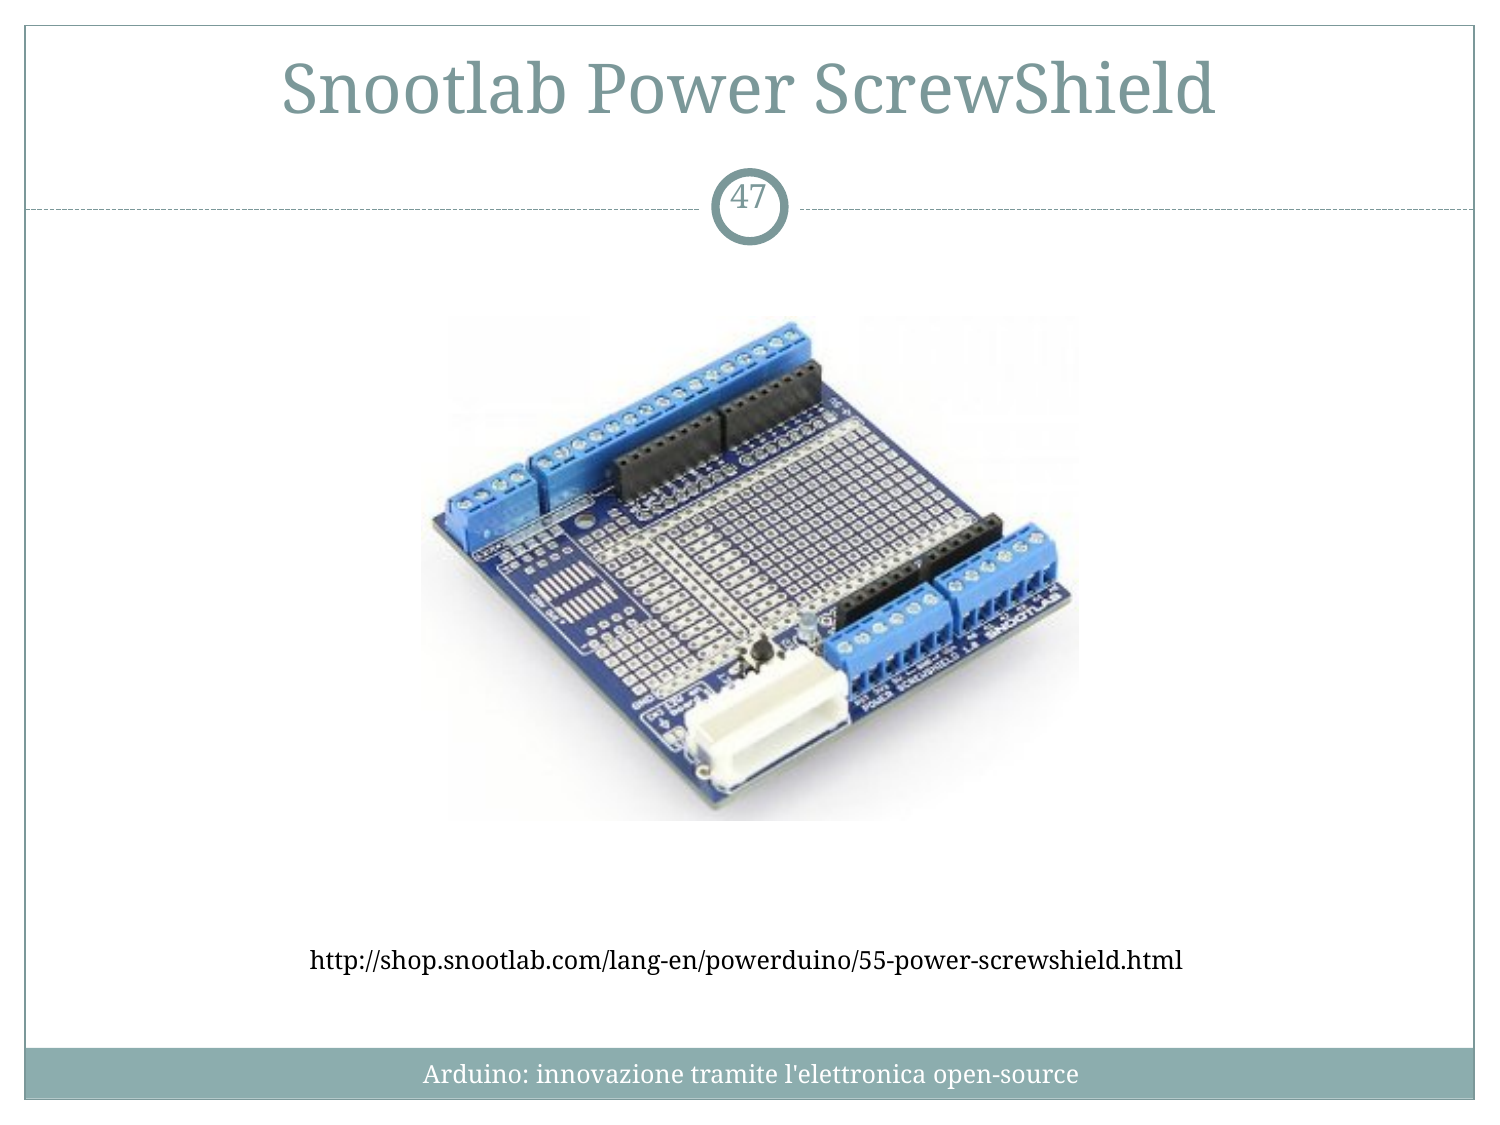

# Snootlab Power ScrewShield
http://shop.snootlab.com/lang-en/powerduino/55-power-screwshield.html
Arduino: innovazione tramite l'elettronica open-source